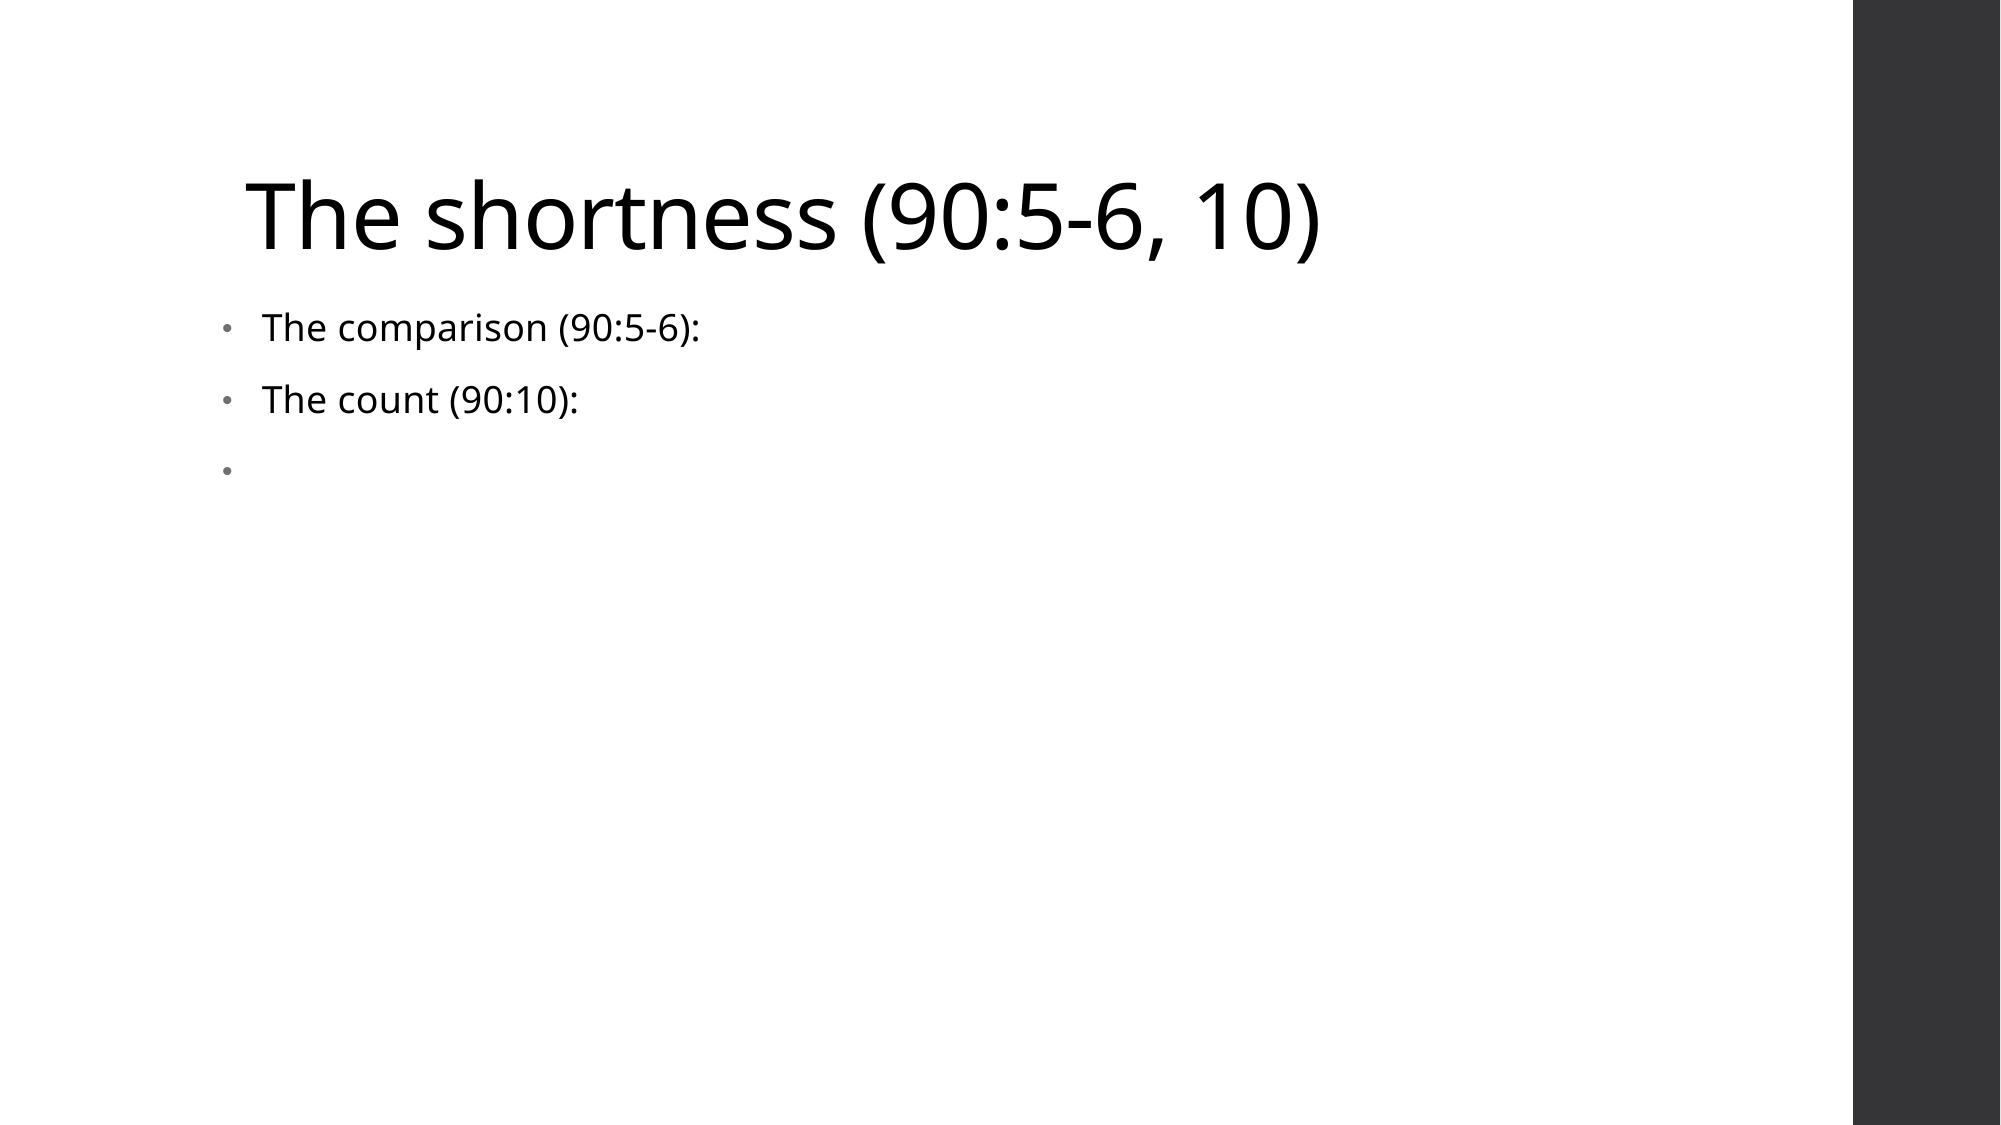

# The shortness (90:5-6, 10)
 The comparison (90:5-6):
 The count (90:10):